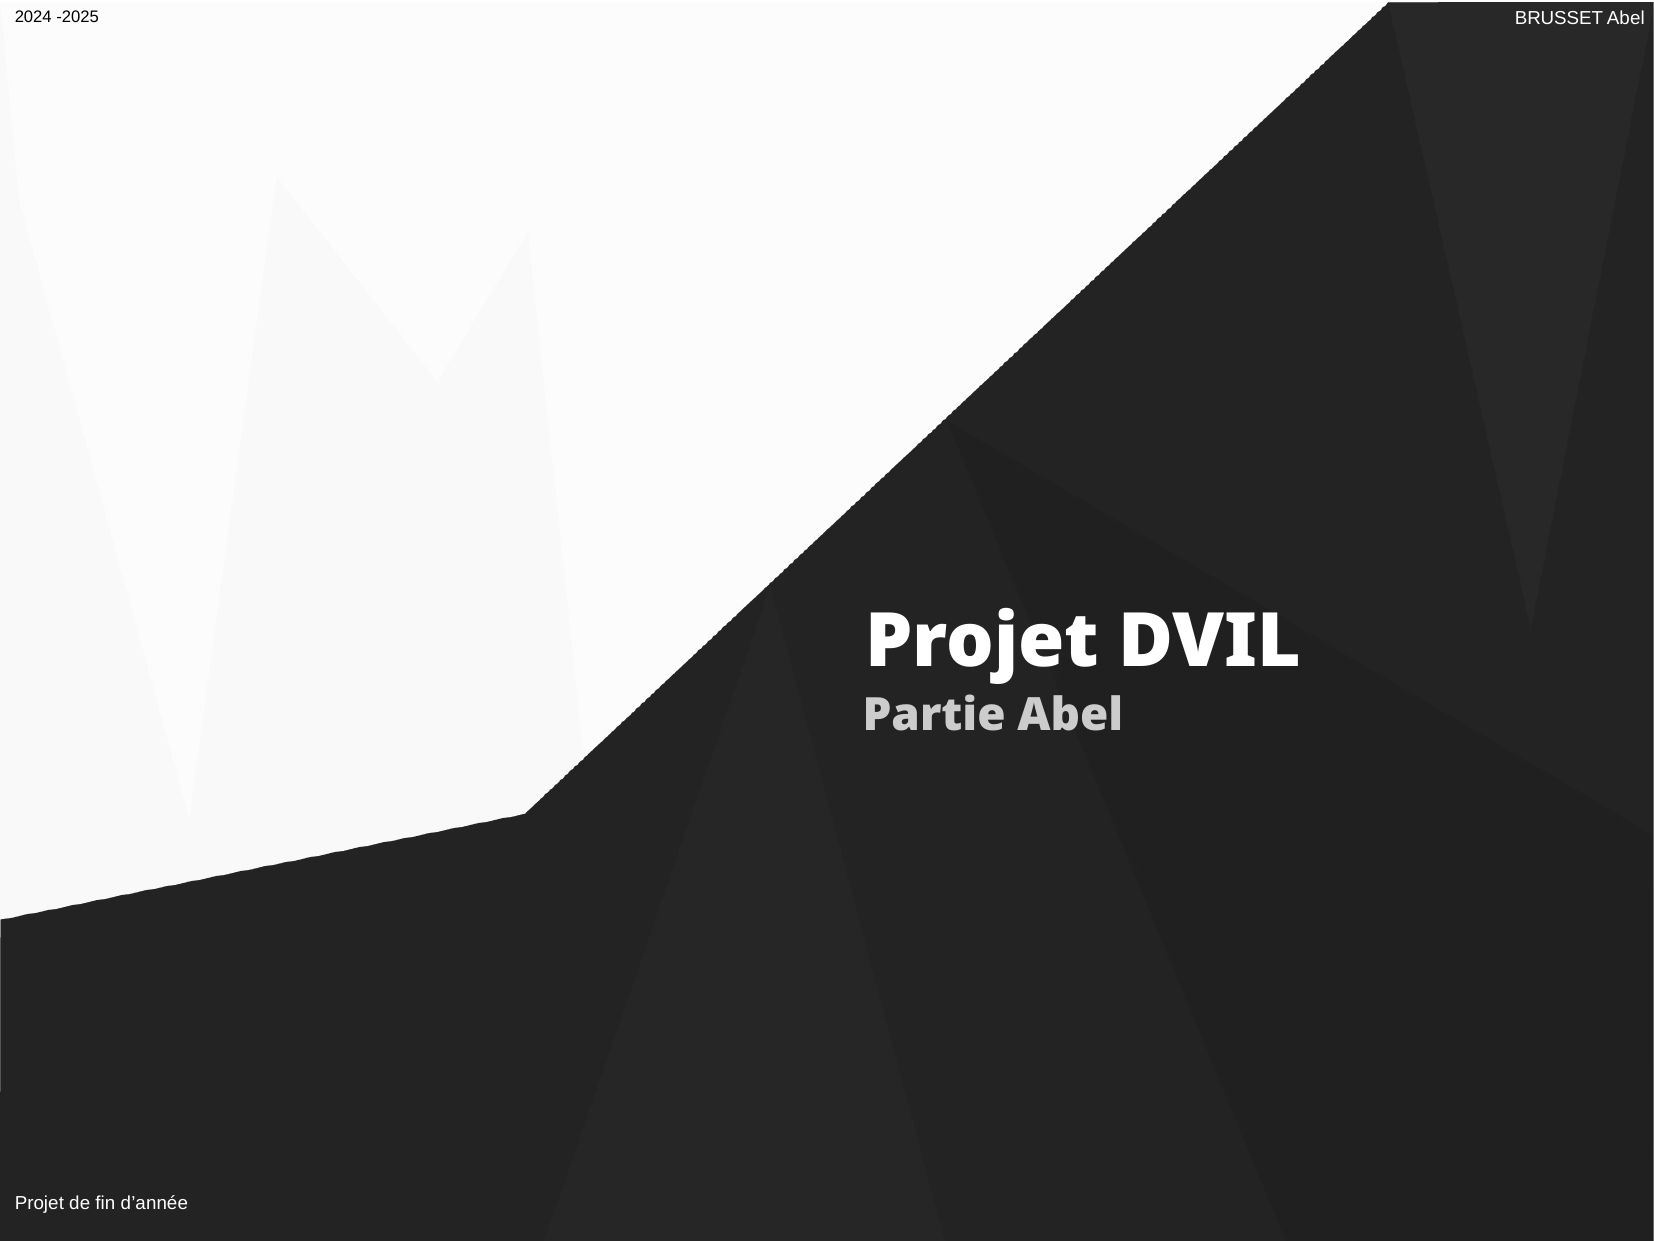

BRUSSET Abel
2024 -2025
# Projet DVIL
Partie Abel
Projet de fin d’année